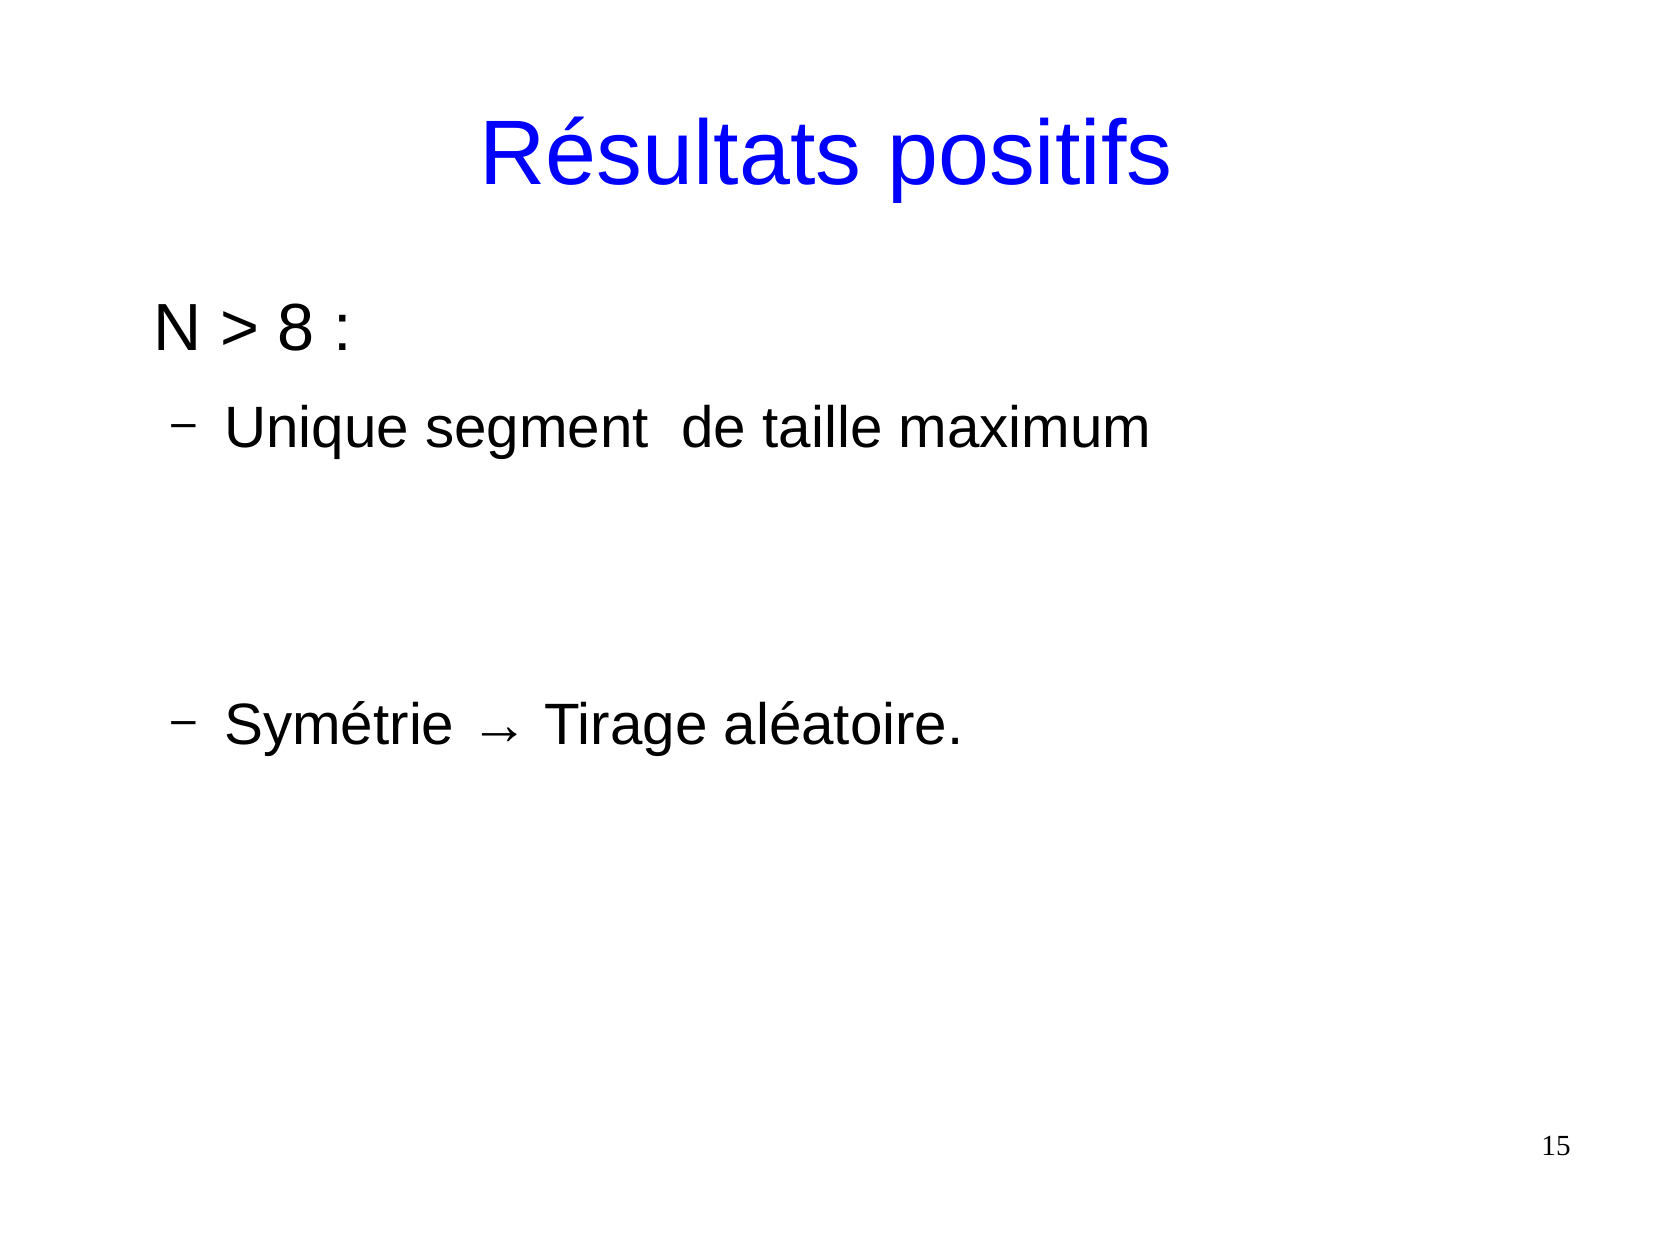

# Résultats positifs
N > 8 :
Unique segment de taille maximum
Symétrie → Tirage aléatoire.
15